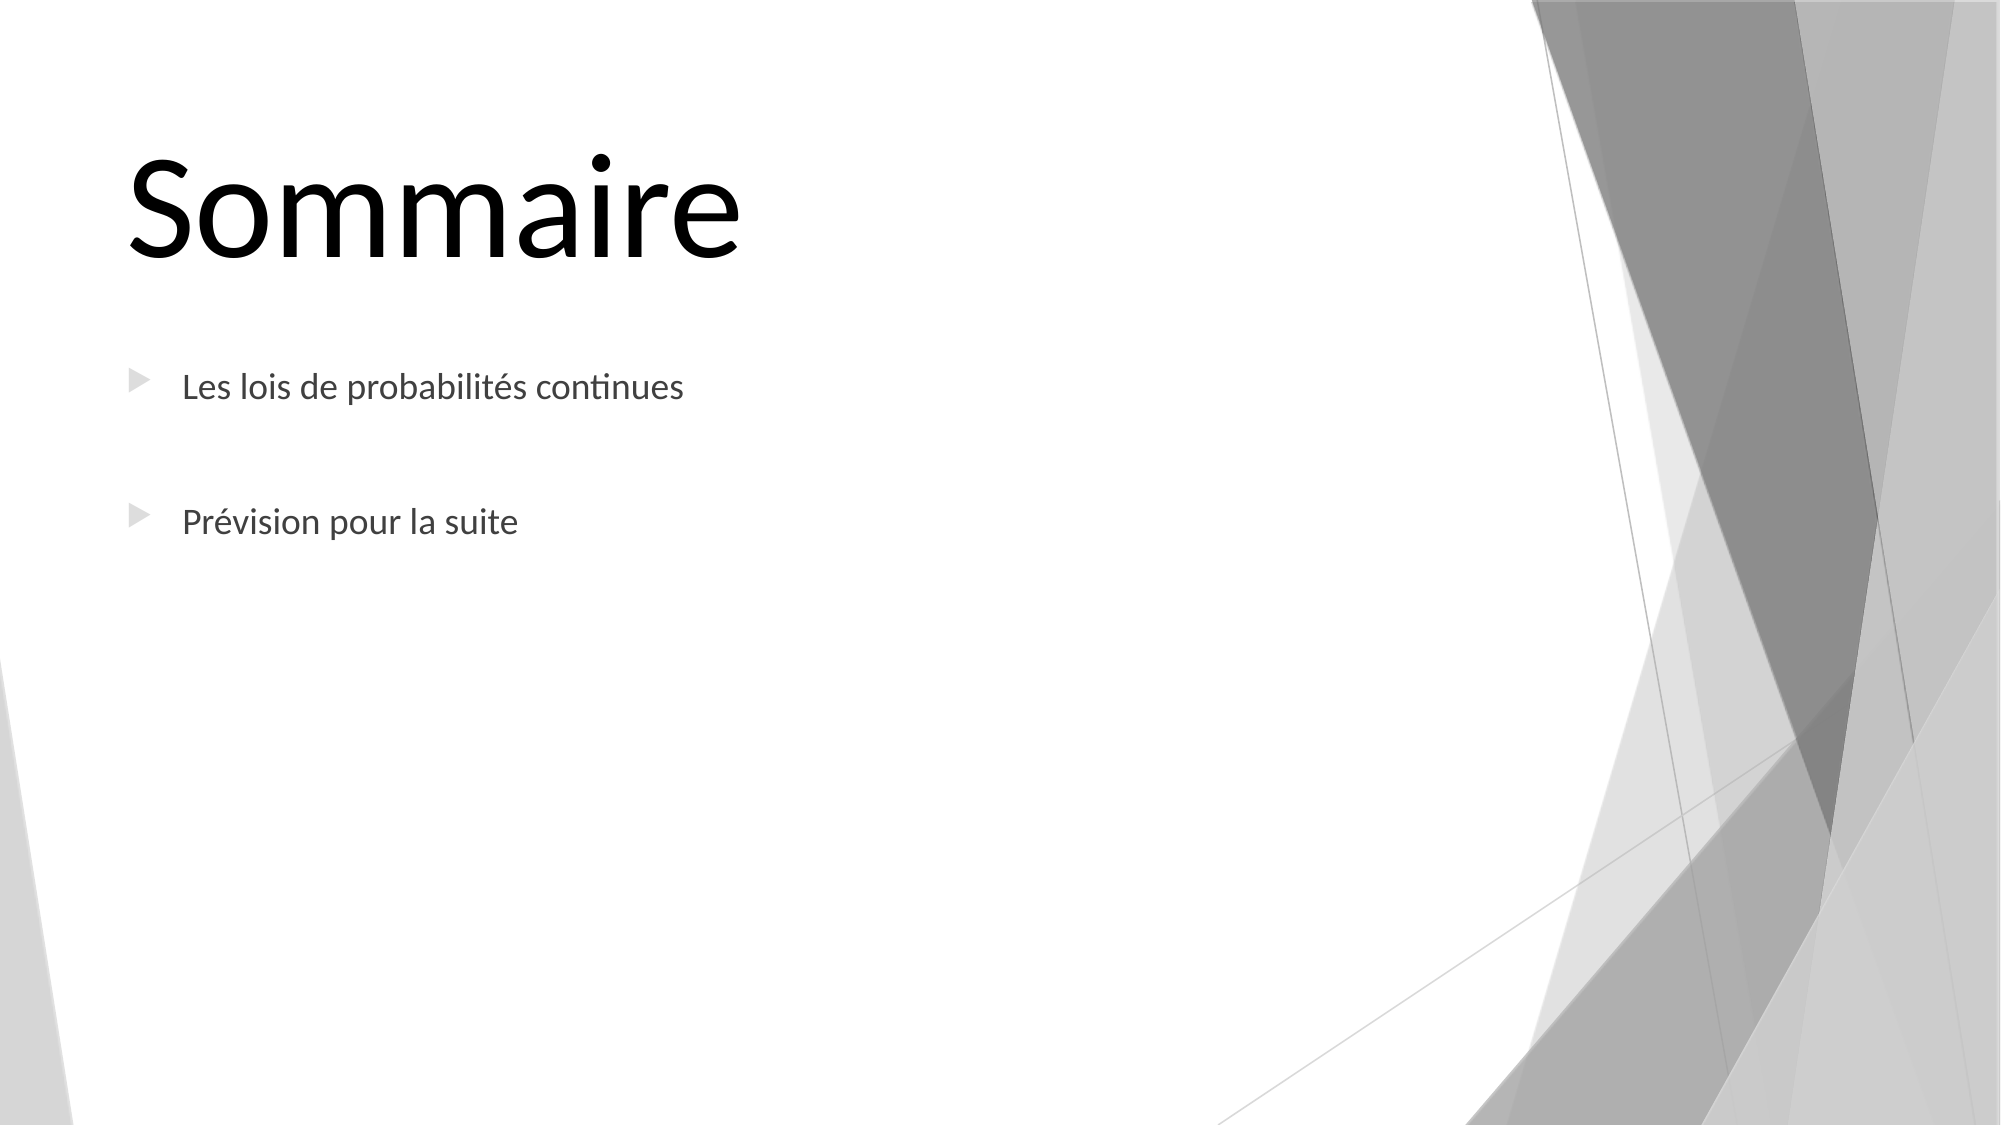

# Sommaire
Les lois de probabilités continues
Prévision pour la suite